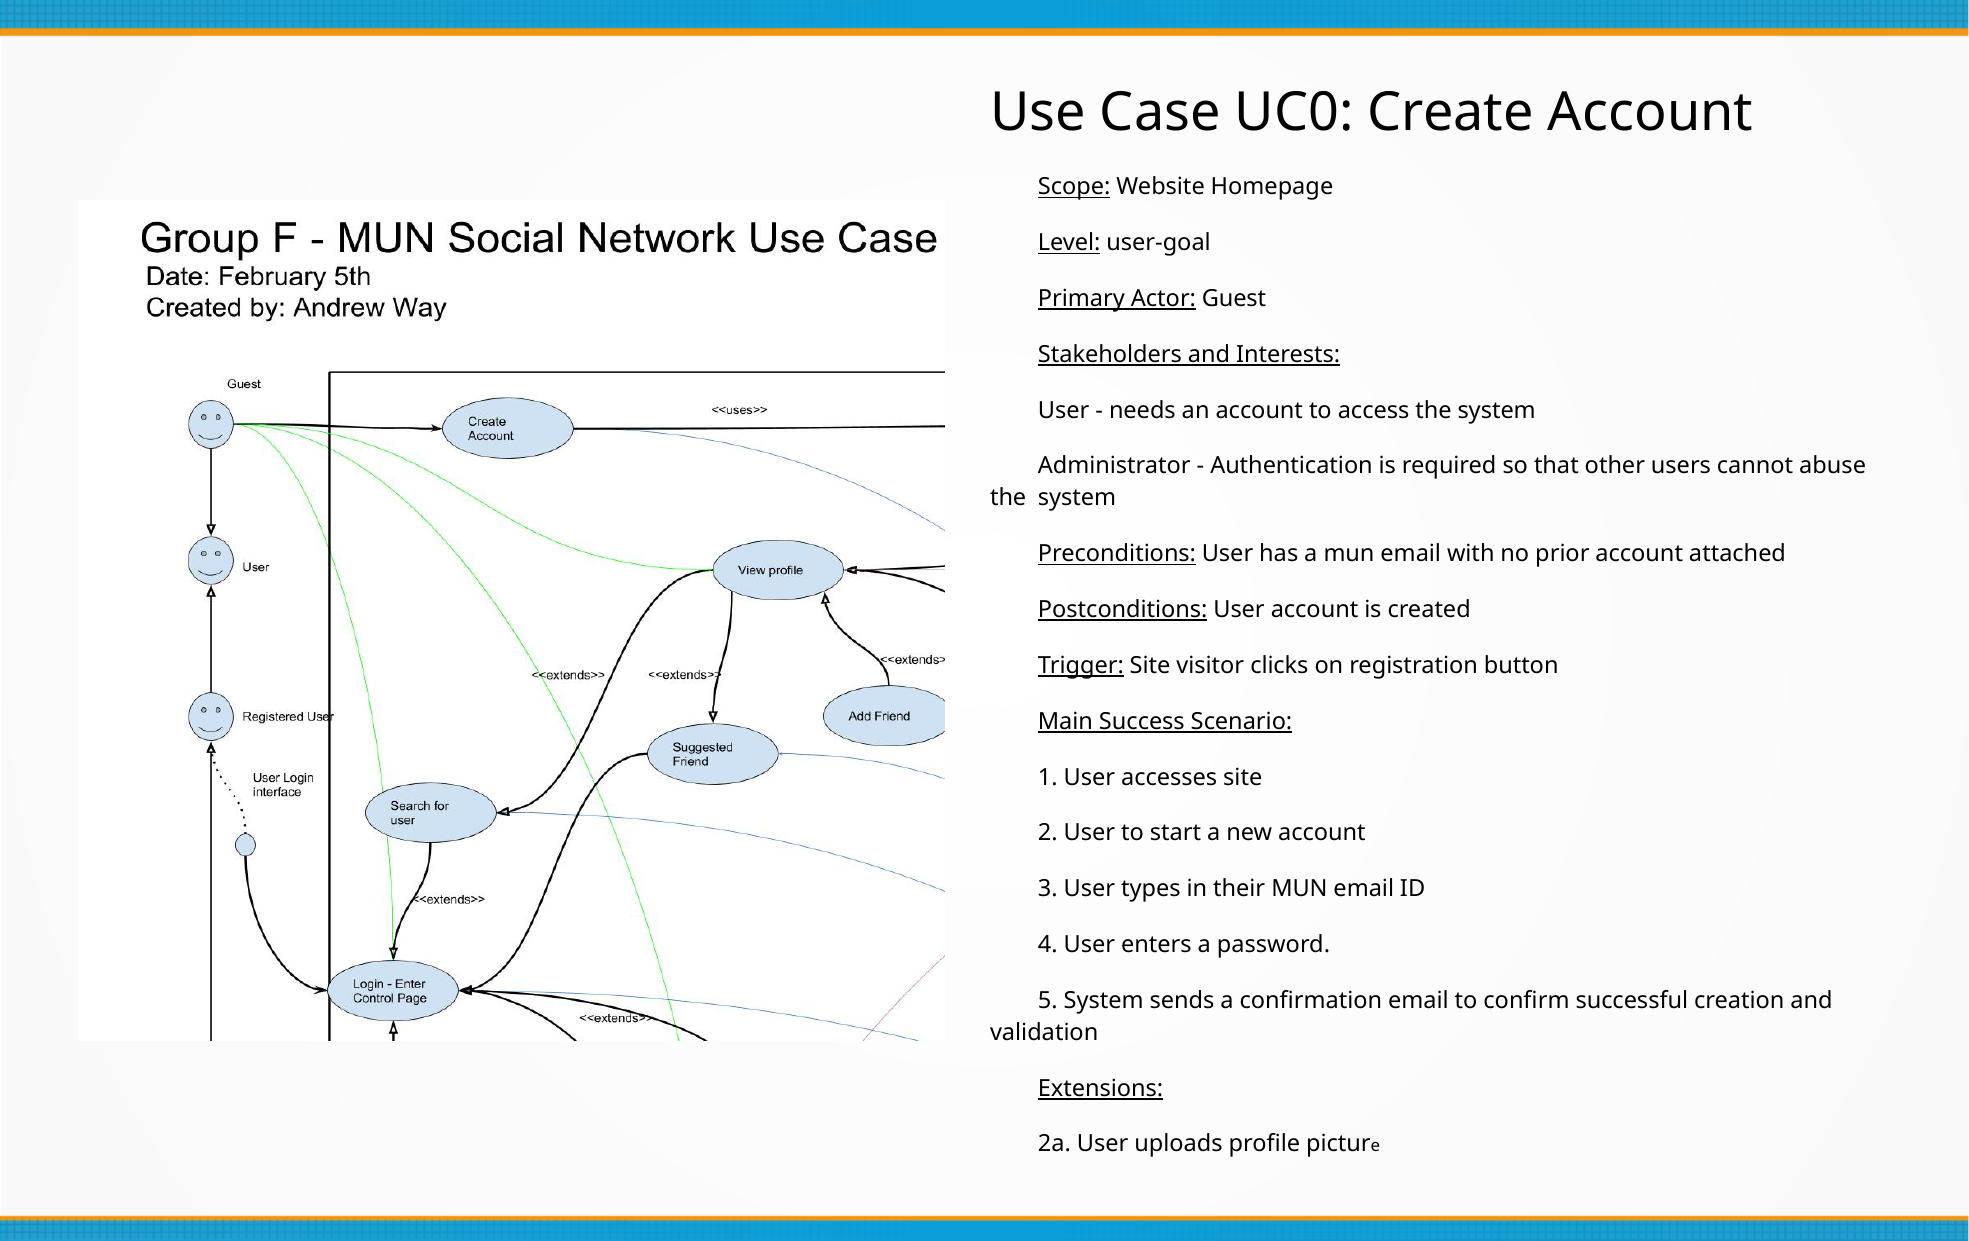

# Use Case UC0: Create Account
	Scope: Website Homepage
	Level: user-goal
	Primary Actor: Guest
	Stakeholders and Interests:
	User - needs an account to access the system
	Administrator - Authentication is required so that other users cannot abuse the 	system
	Preconditions: User has a mun email with no prior account attached
	Postconditions: User account is created
	Trigger: Site visitor clicks on registration button
	Main Success Scenario:
	1. User accesses site
	2. User to start a new account
	3. User types in their MUN email ID
	4. User enters a password.
	5. System sends a confirmation email to confirm successful creation and validation
	Extensions:
	2a. User uploads profile picture